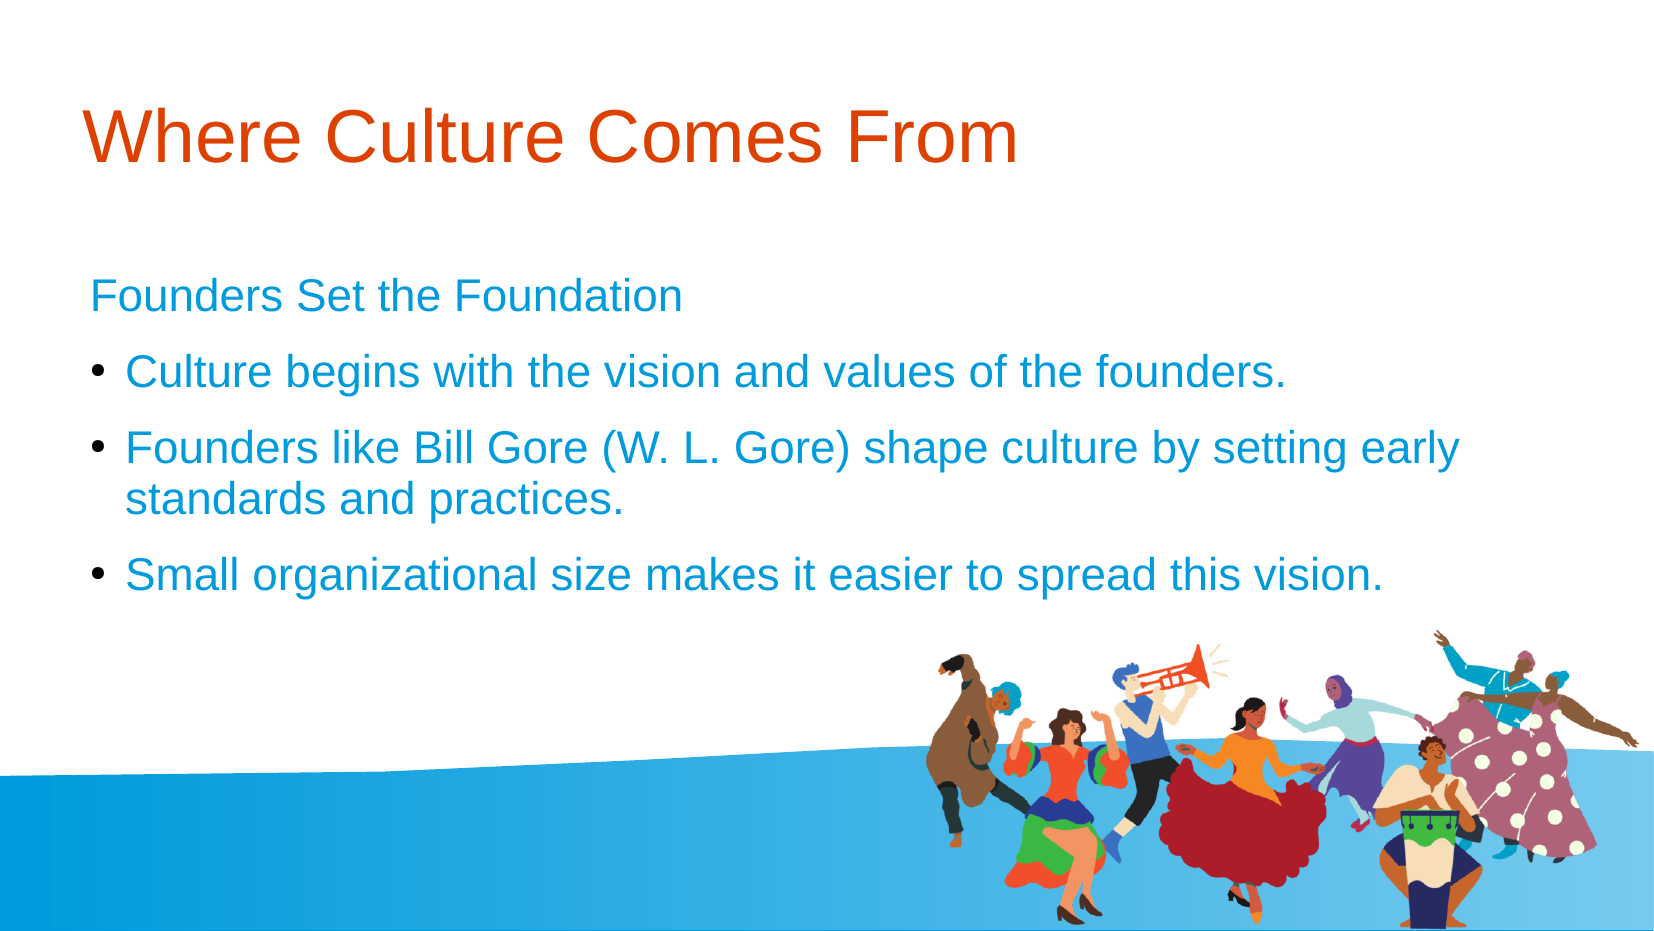

# Where Culture Comes From
Founders Set the Foundation
Culture begins with the vision and values of the founders.
Founders like Bill Gore (W. L. Gore) shape culture by setting early standards and practices.
Small organizational size makes it easier to spread this vision.